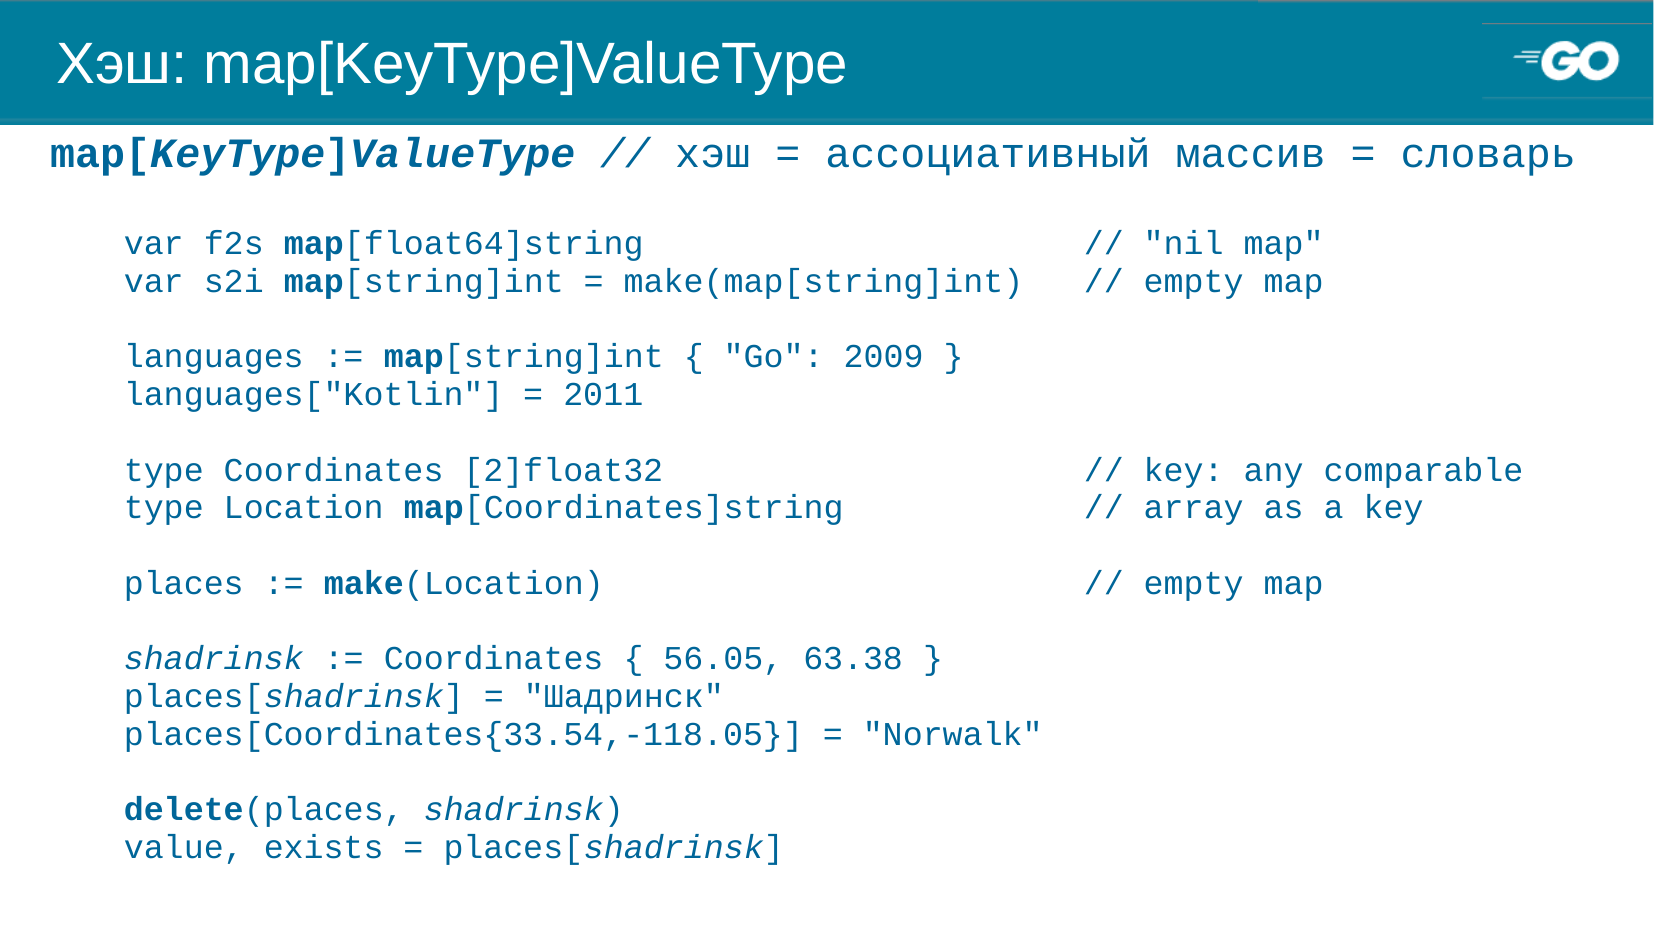

Хэш: map[KeyType]ValueType
map[KeyType]ValueType // хэш = ассоциативный массив = словарь
	var f2s map[float64]string						// "nil map"
	var s2i map[string]int = make(map[string]int)	// empty map
	languages := map[string]int { "Go": 2009 }
	languages["Kotlin"] = 2011
	type Coordinates [2]float32						// key: any comparable
	type Location map[Coordinates]string				// array as a key
	places := make(Location)							// empty map
	shadrinsk := Coordinates { 56.05, 63.38 }
	places[shadrinsk] = "Шадринск"
	places[Coordinates{33.54,-118.05}] = "Norwalk"
	delete(places, shadrinsk)
	value, exists = places[shadrinsk]